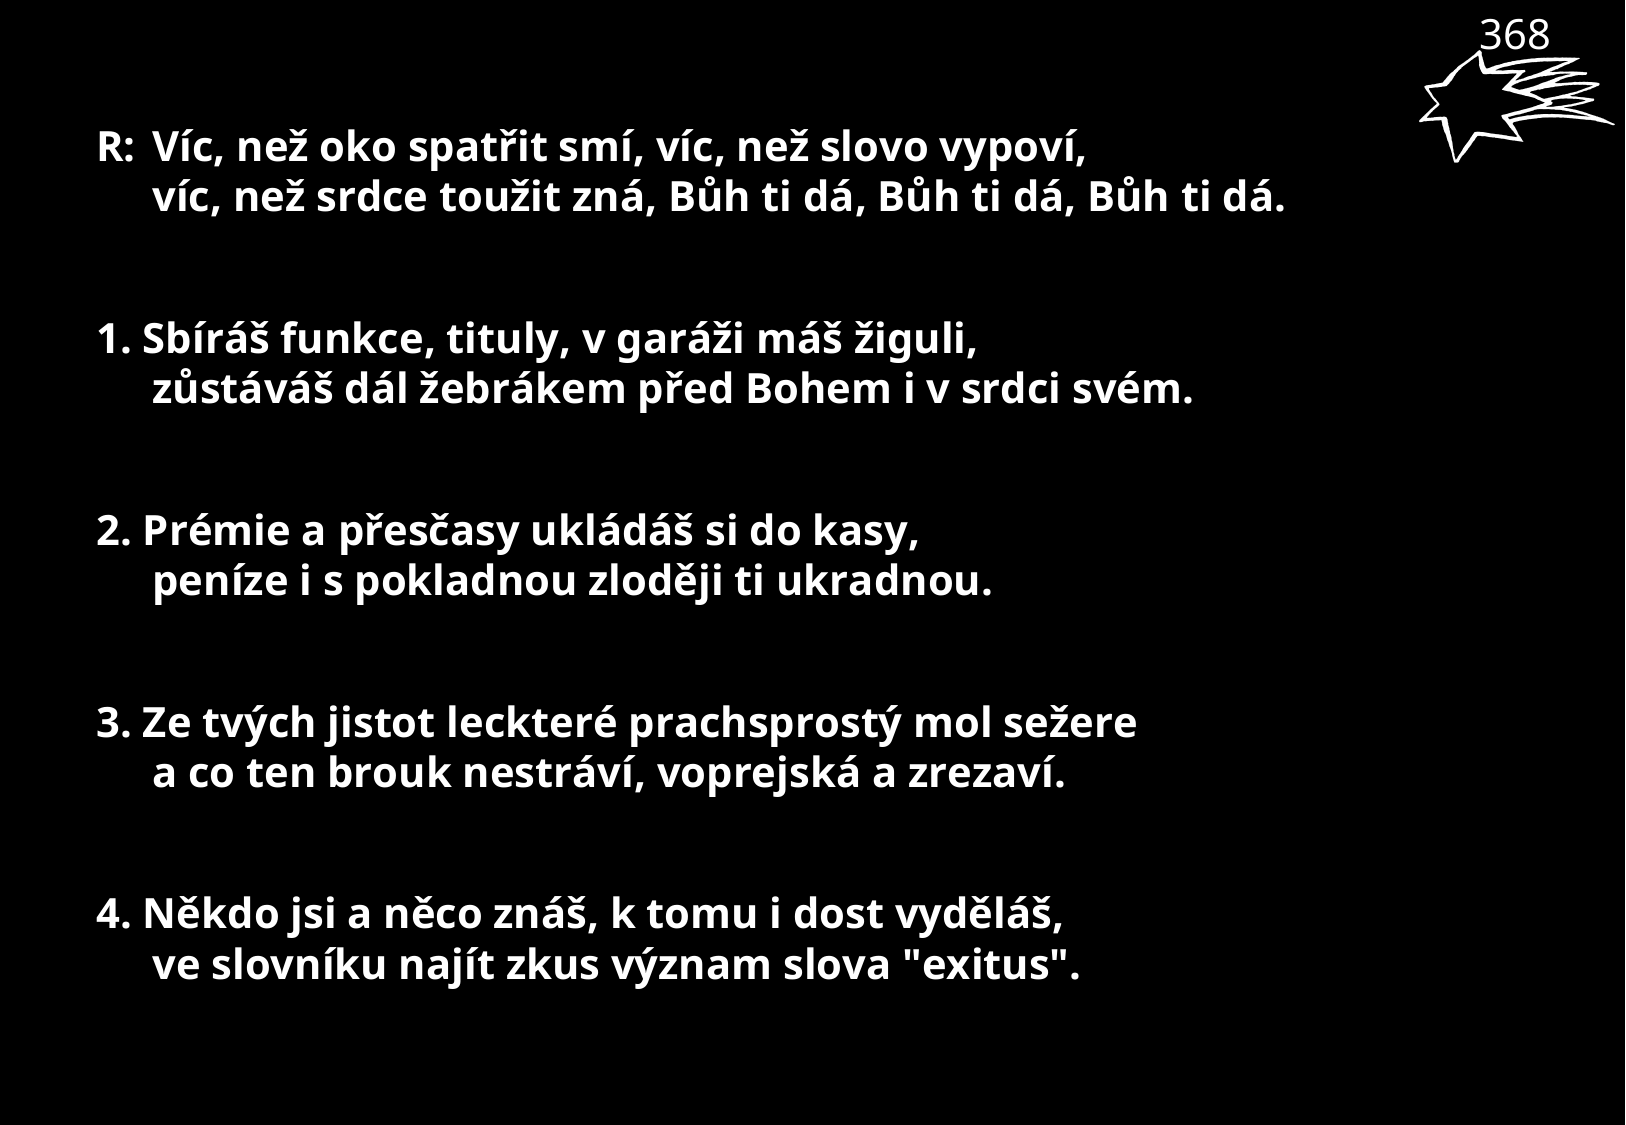

368
# R: 	Víc, než oko spatřit smí, víc, než slovo vypoví, víc, než srdce toužit zná, Bůh ti dá, Bůh ti dá, Bůh ti dá.
1. Sbíráš funkce, tituly, v garáži máš žiguli,
zůstáváš dál žebrákem před Bohem i v srdci svém.
2. Prémie a přesčasy ukládáš si do kasy,
peníze i s pokladnou zloději ti ukradnou.
3. Ze tvých jistot leckteré prachsprostý mol sežere
a co ten brouk nestráví, voprejská a zrezaví.
4. Někdo jsi a něco znáš, k tomu i dost vyděláš,
ve slovníku najít zkus význam slova "exitus".